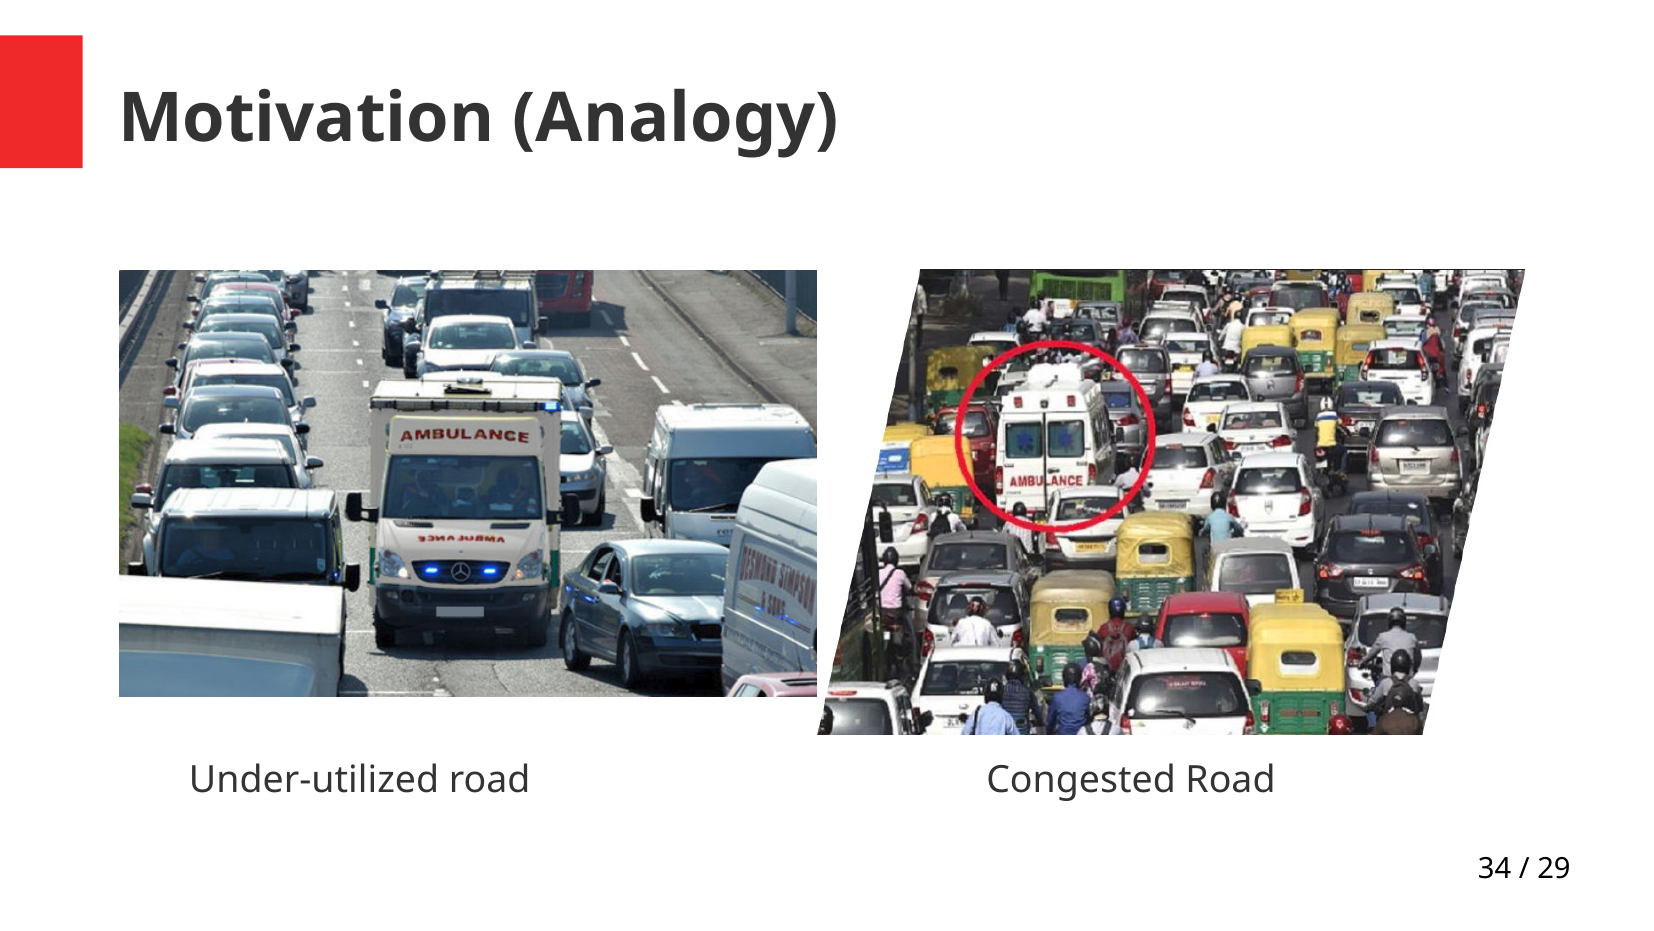

# Motivation (Analogy)
Under-utilized road
Congested Road
34